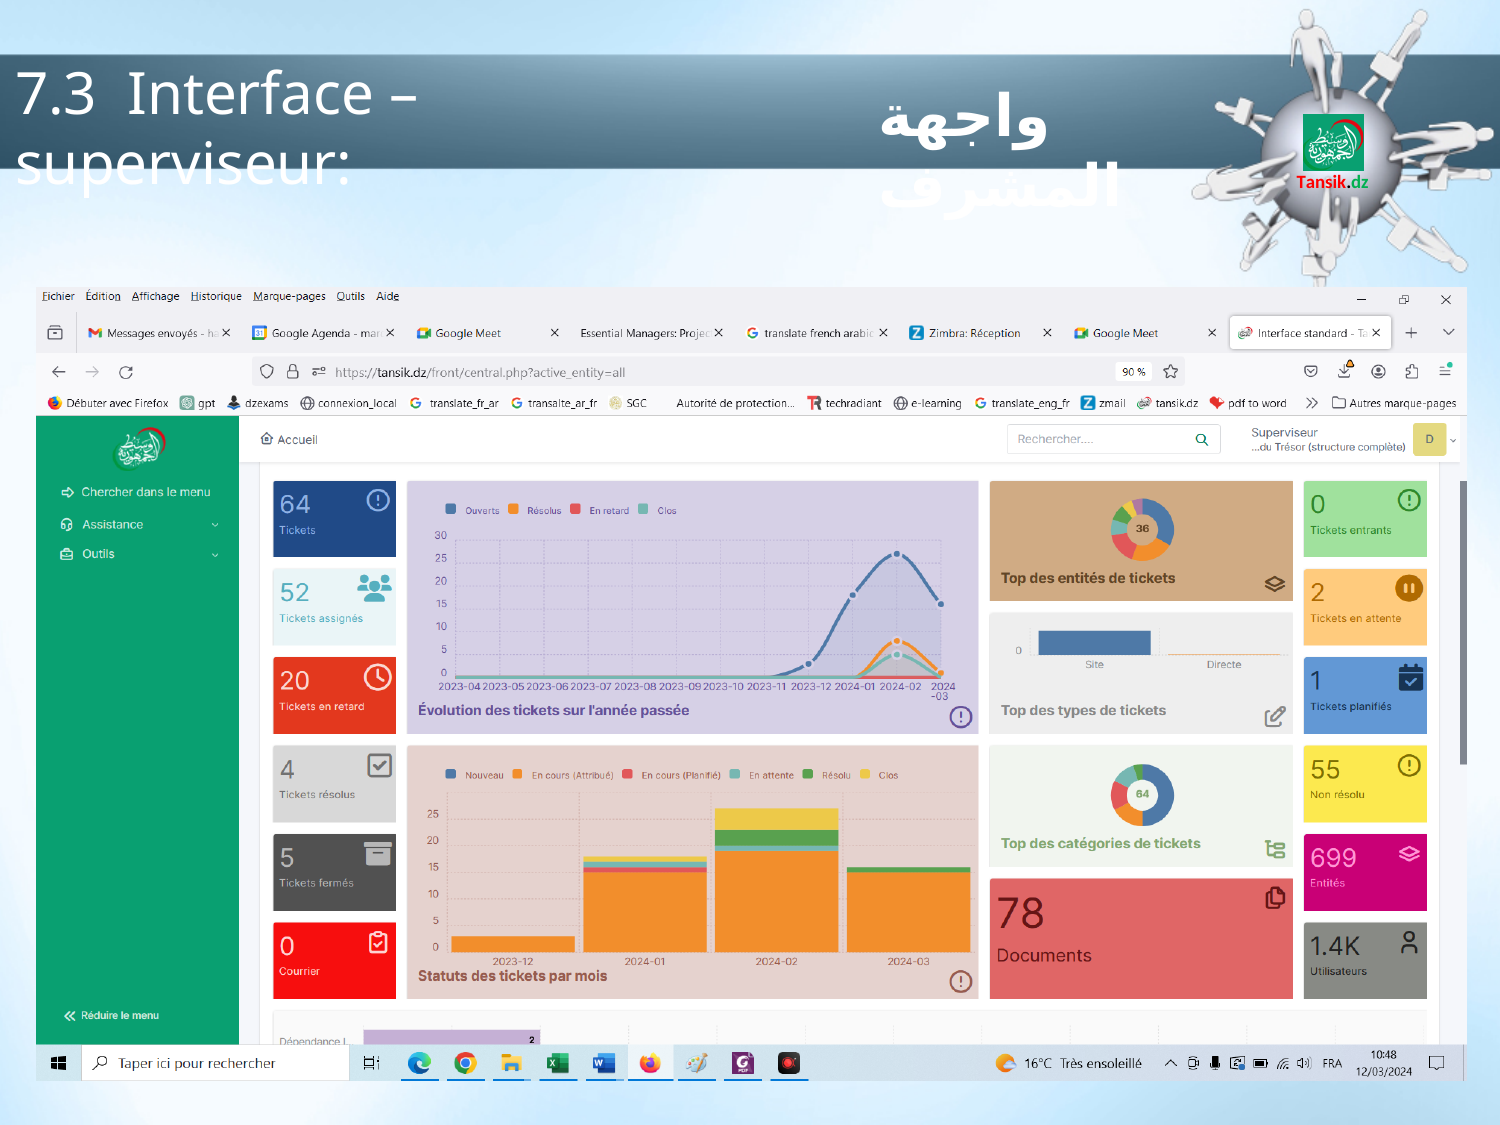

# 7.3 Interface –superviseur:
واجهة المشرف
Tansik.dz